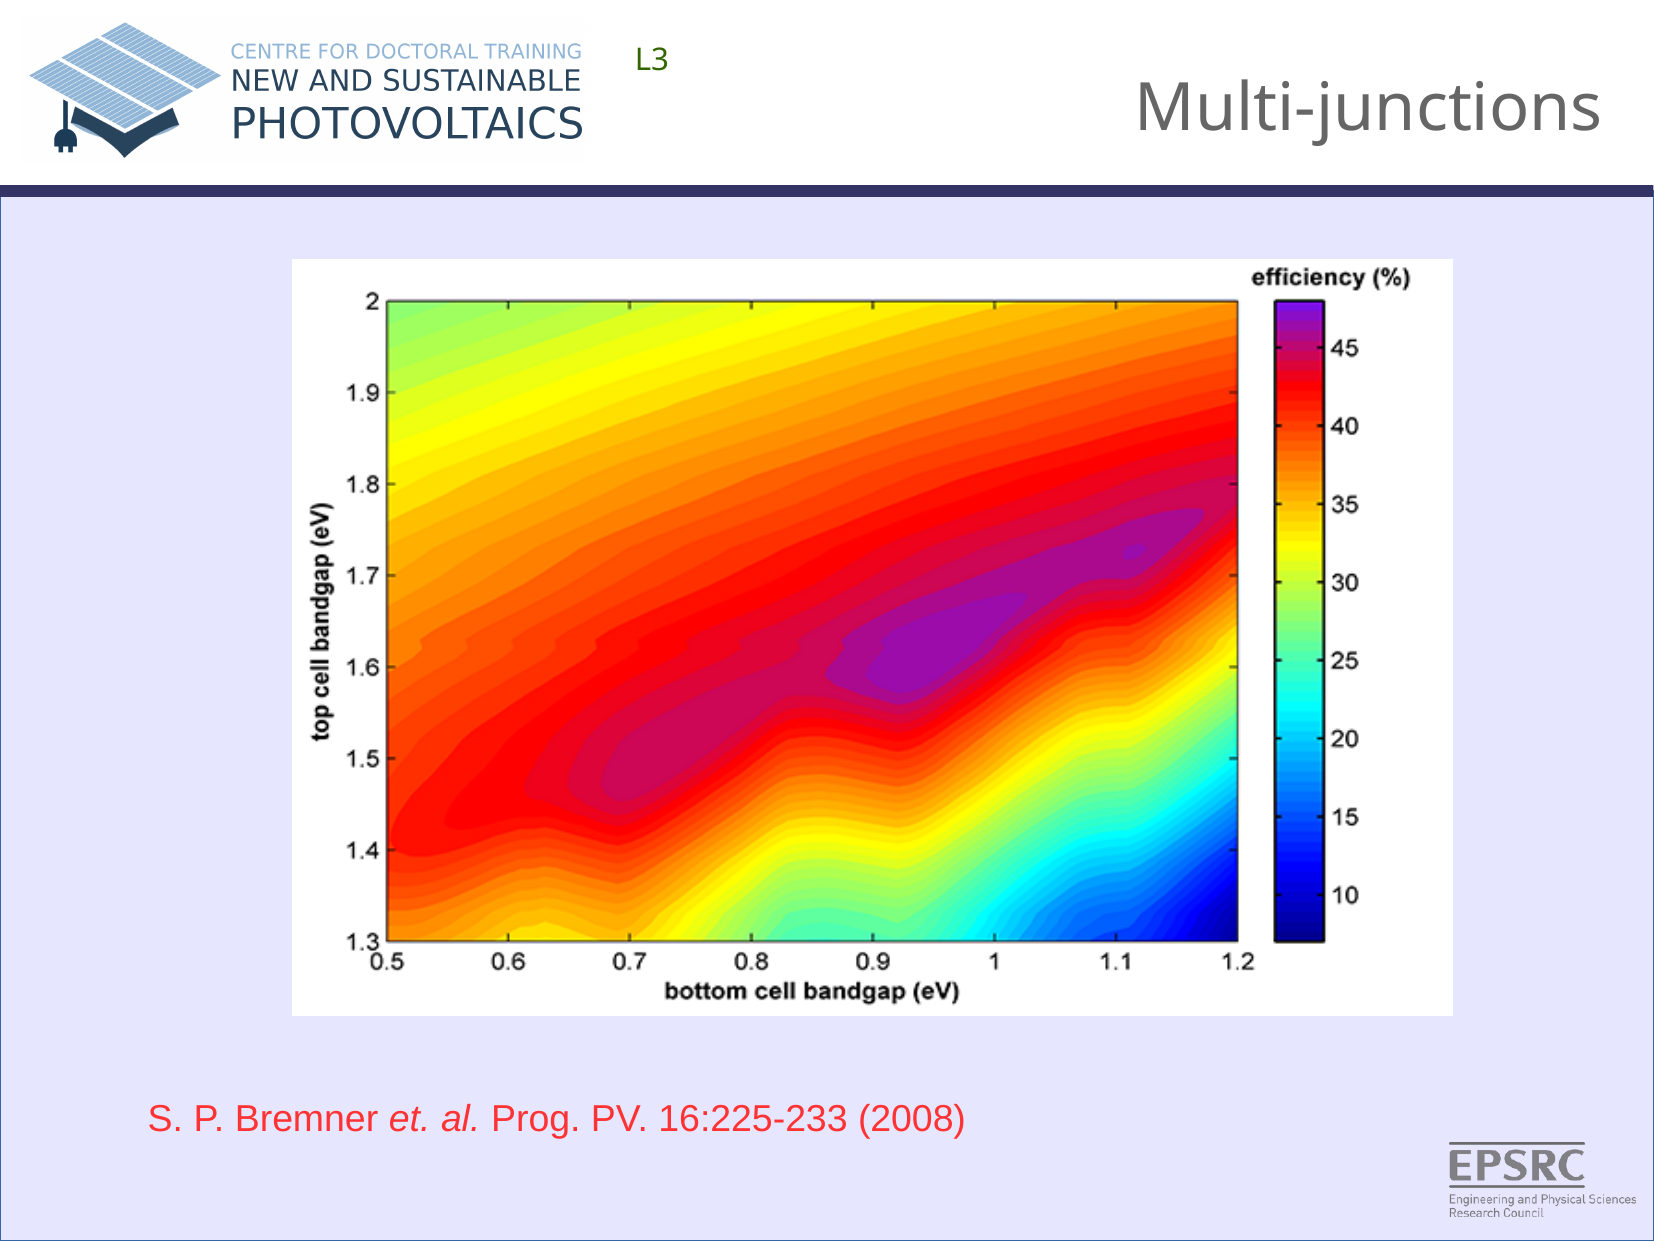

L3
Multi-junctions
S. P. Bremner et. al. Prog. PV. 16:225-233 (2008)